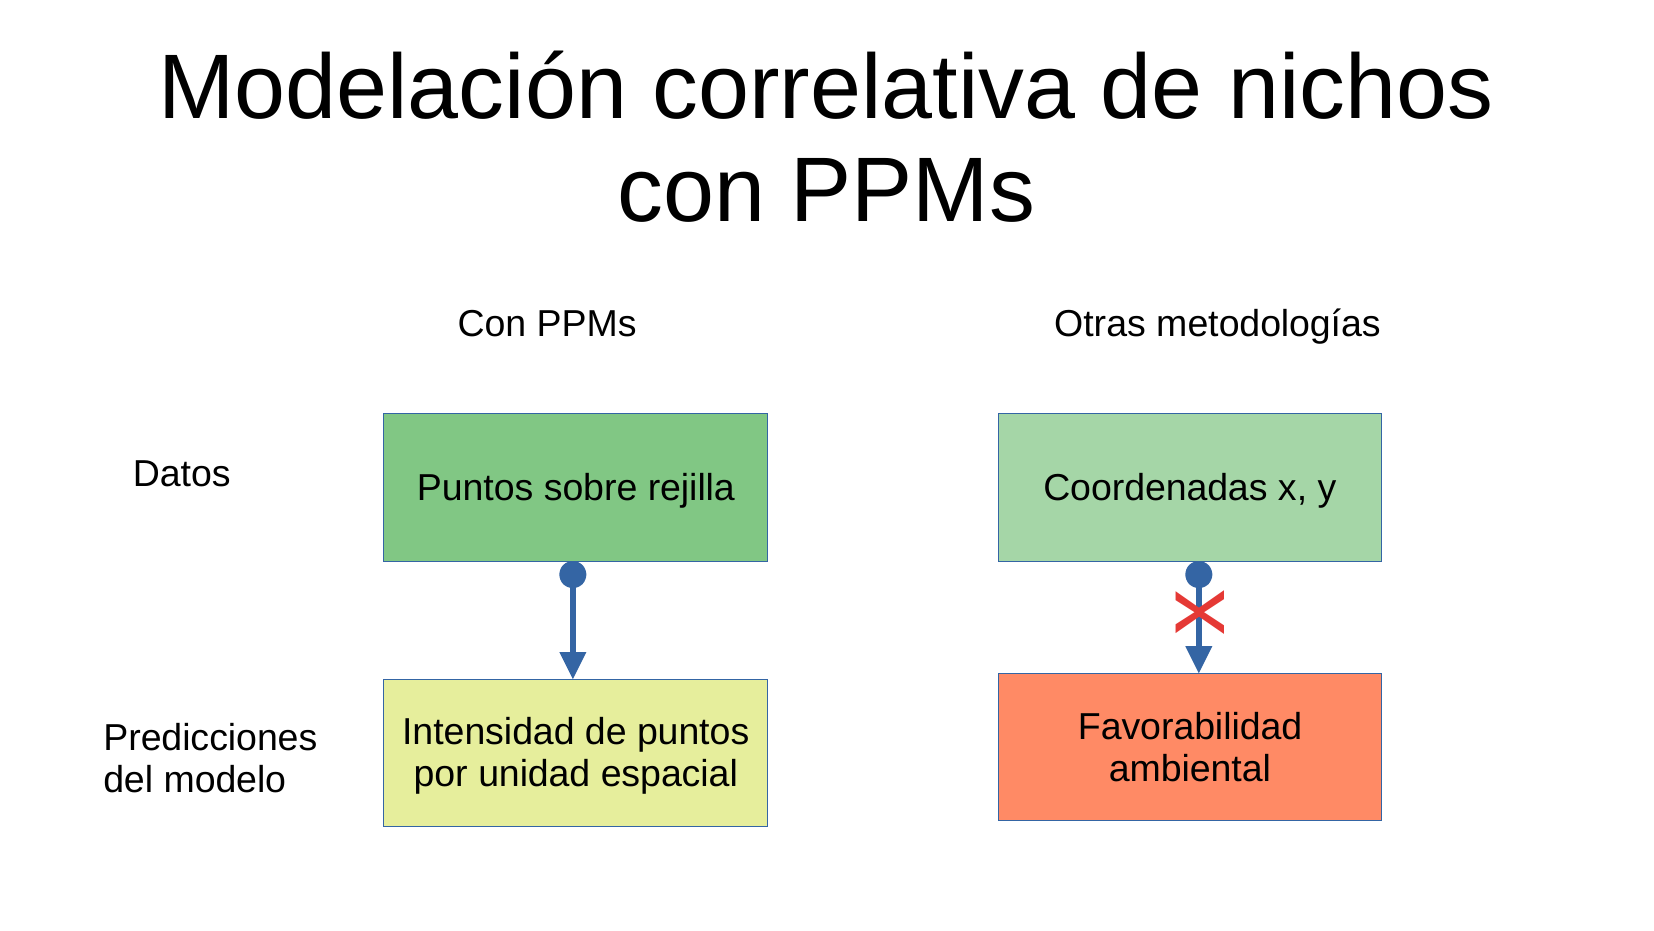

# Modelación correlativa de nichos con PPMs
Con PPMs
Otras metodologías
Puntos sobre rejilla
Coordenadas x, y
Datos
x
Favorabilidad ambiental
Intensidad de puntos por unidad espacial
Predicciones del modelo